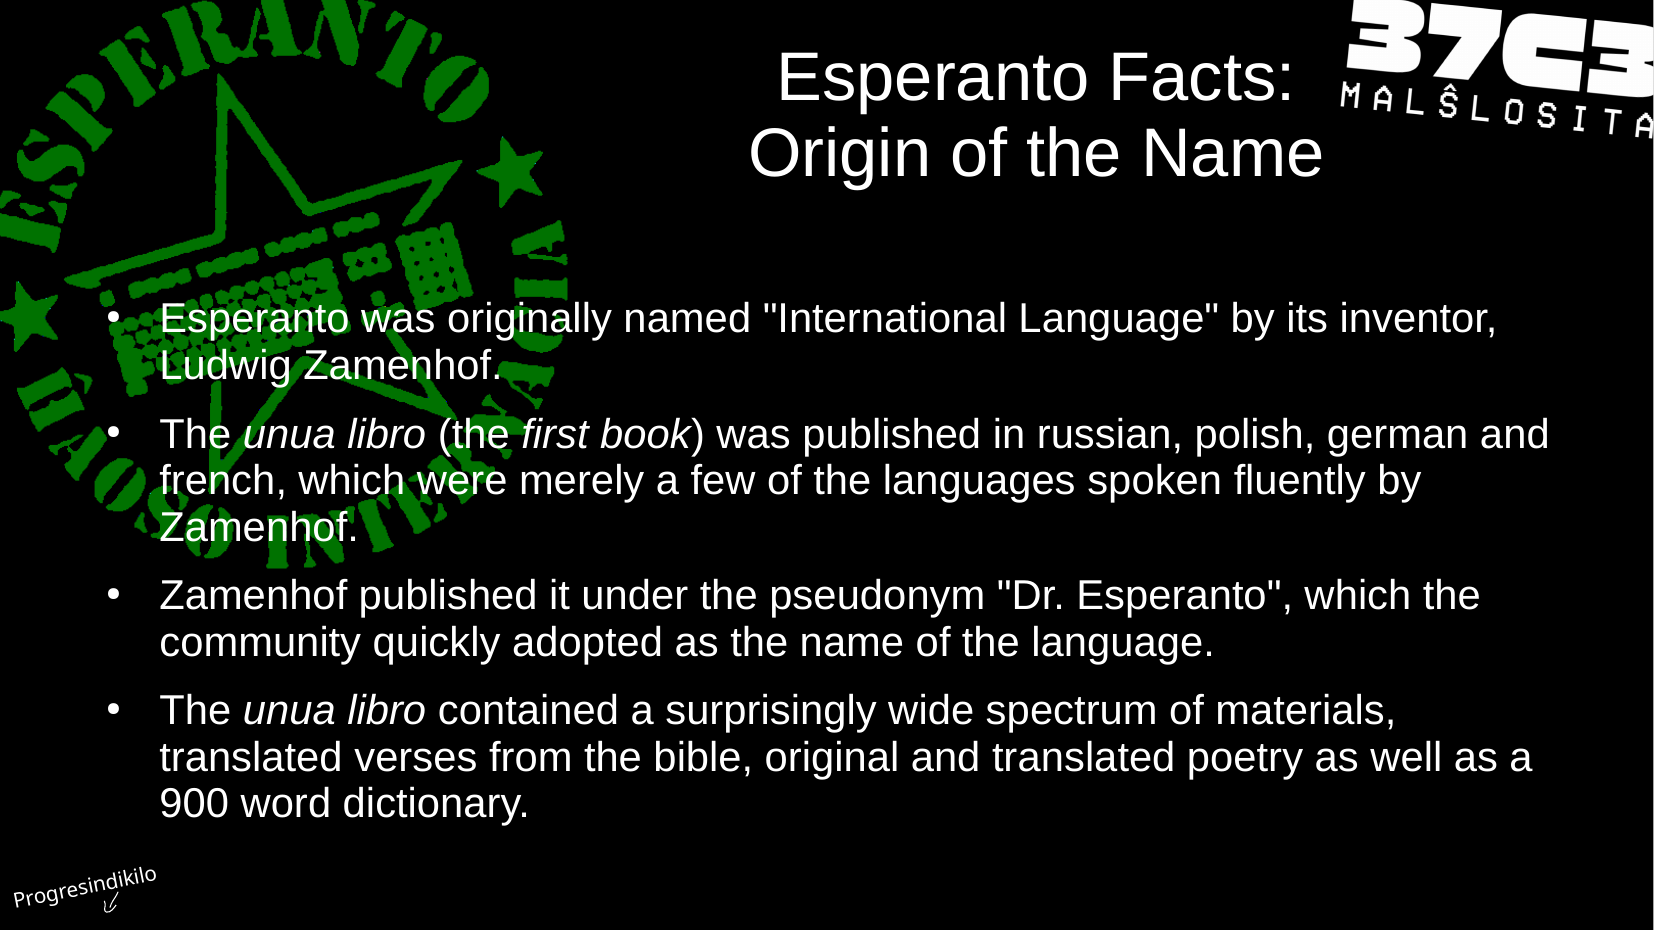

# Esperanto Facts: Origin of the Name
Esperanto was originally named "International Language" by its inventor, Ludwig Zamenhof.
The unua libro (the first book) was published in russian, polish, german and french, which were merely a few of the languages spoken fluently by Zamenhof.
Zamenhof published it under the pseudonym "Dr. Esperanto", which the community quickly adopted as the name of the language.
The unua libro contained a surprisingly wide spectrum of materials, translated verses from the bible, original and translated poetry as well as a 900 word dictionary.